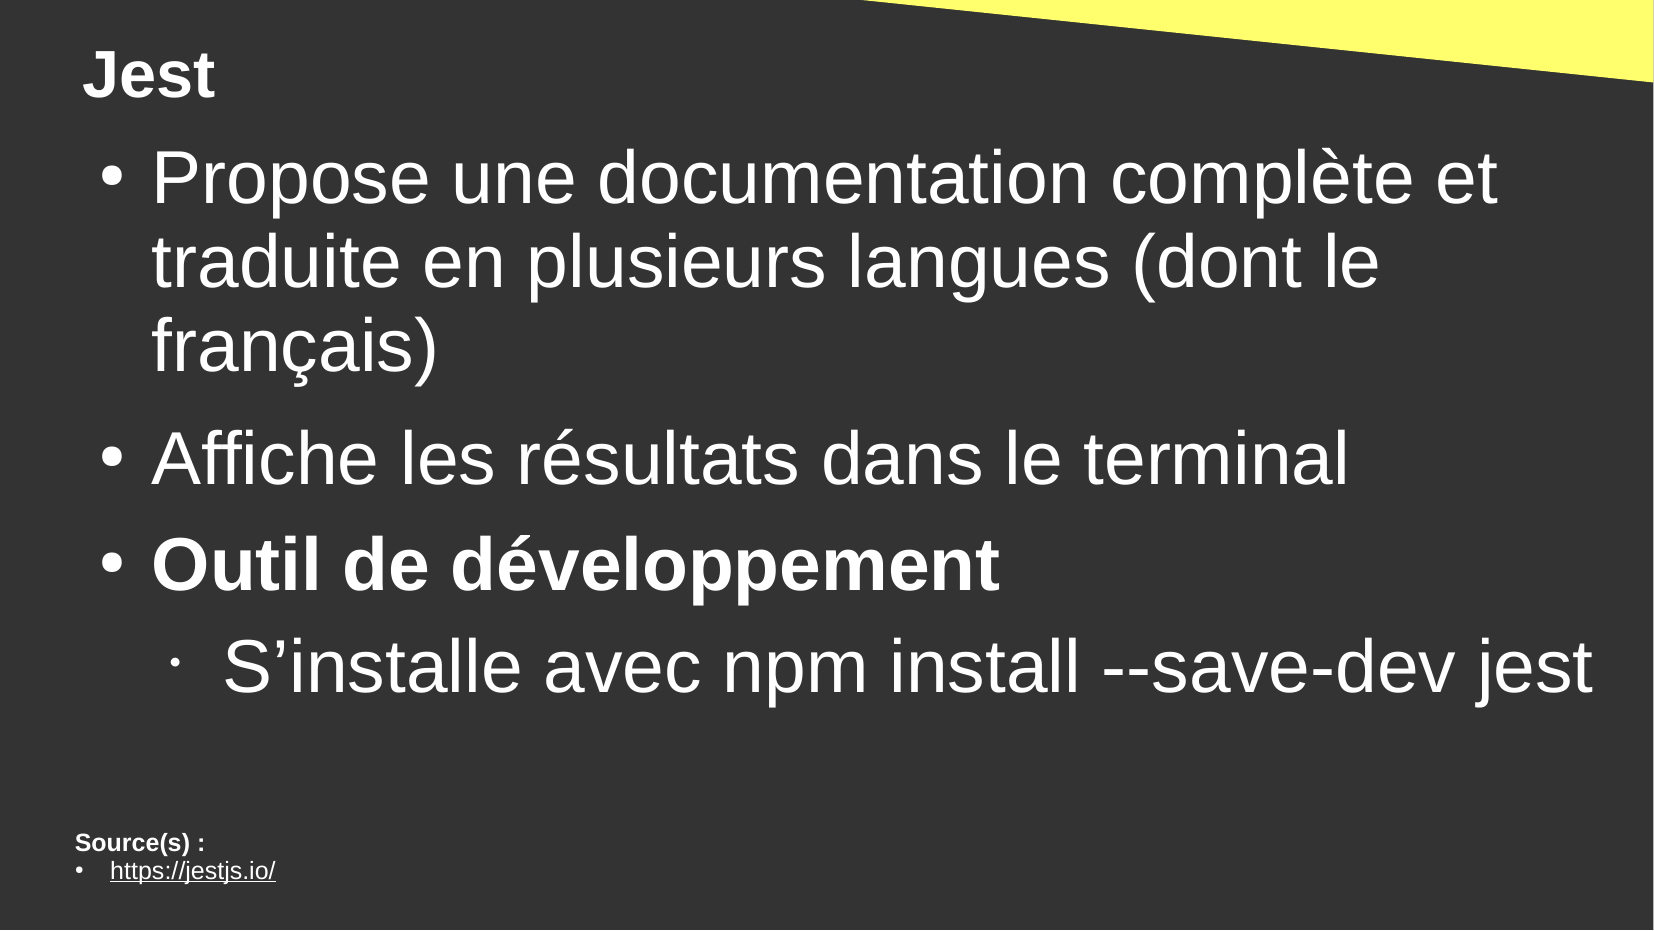

# Jest
Propose une documentation complète et traduite en plusieurs langues (dont le français)
Affiche les résultats dans le terminal
Outil de développement
S’installe avec npm install --save-dev jest
Source(s) :
https://jestjs.io/